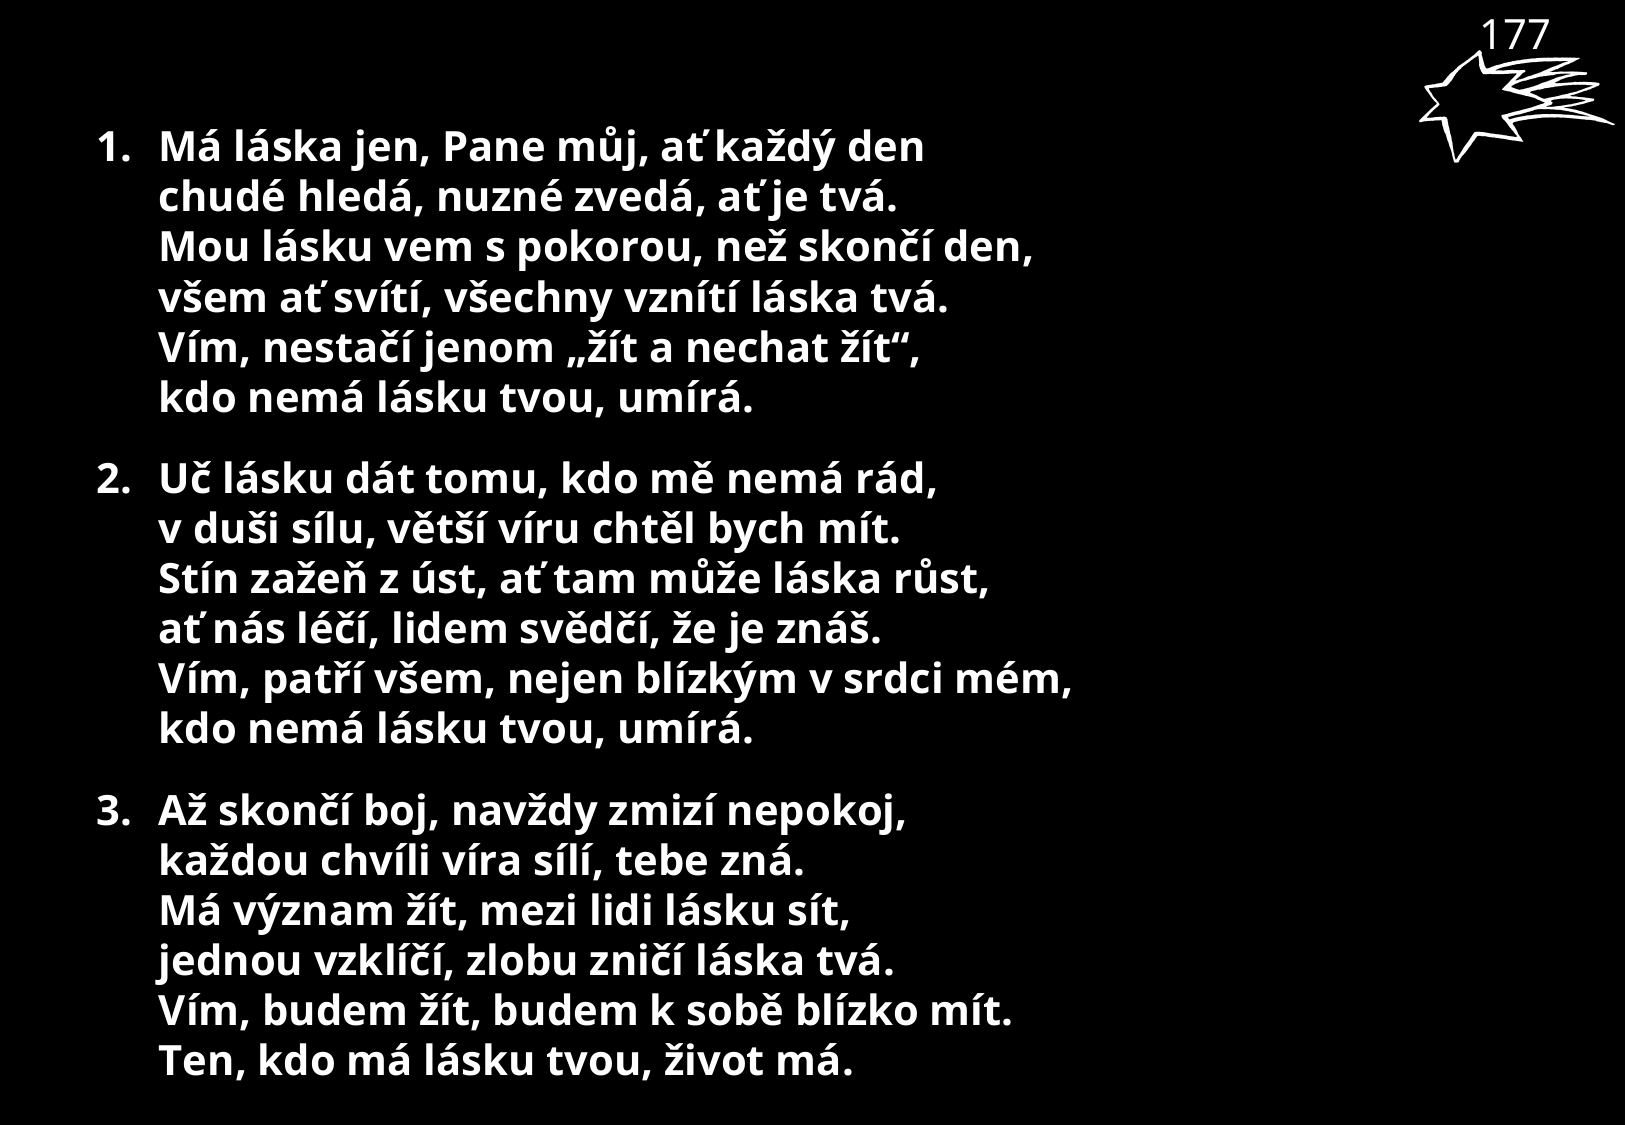

177
# Má láska jen, Pane můj, ať každý den chudé hledá, nuzné zvedá, ať je tvá. Mou lásku vem s pokorou, než skončí den, všem ať svítí, všechny vznítí láska tvá. Vím, nestačí jenom „žít a nechat žít“, kdo nemá lásku tvou, umírá.
2.	Uč lásku dát tomu, kdo mě nemá rád,
v duši sílu, větší víru chtěl bych mít.
Stín zažeň z úst, ať tam může láska růst,
ať nás léčí, lidem svědčí, že je znáš.
Vím, patří všem, nejen blízkým v srdci mém,
kdo nemá lásku tvou, umírá.
3.	Až skončí boj, navždy zmizí nepokoj,
každou chvíli víra sílí, tebe zná.
Má význam žít, mezi lidi lásku sít,
jednou vzklíčí, zlobu zničí láska tvá.
Vím, budem žít, budem k sobě blízko mít.
Ten, kdo má lásku tvou, život má.